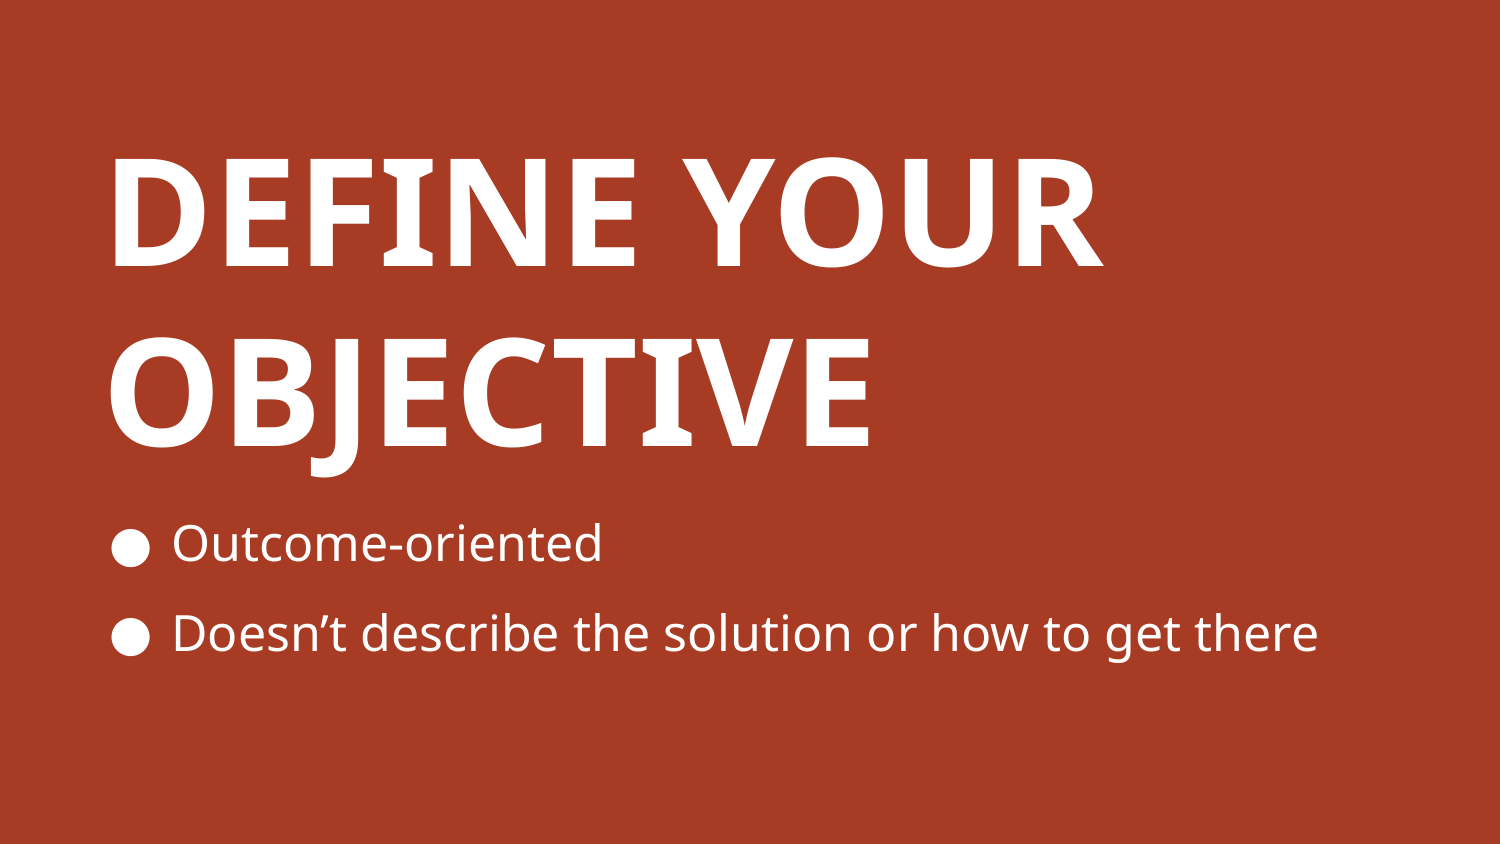

DEFINE YOUR OBJECTIVE
Outcome-oriented
Doesn’t describe the solution or how to get there